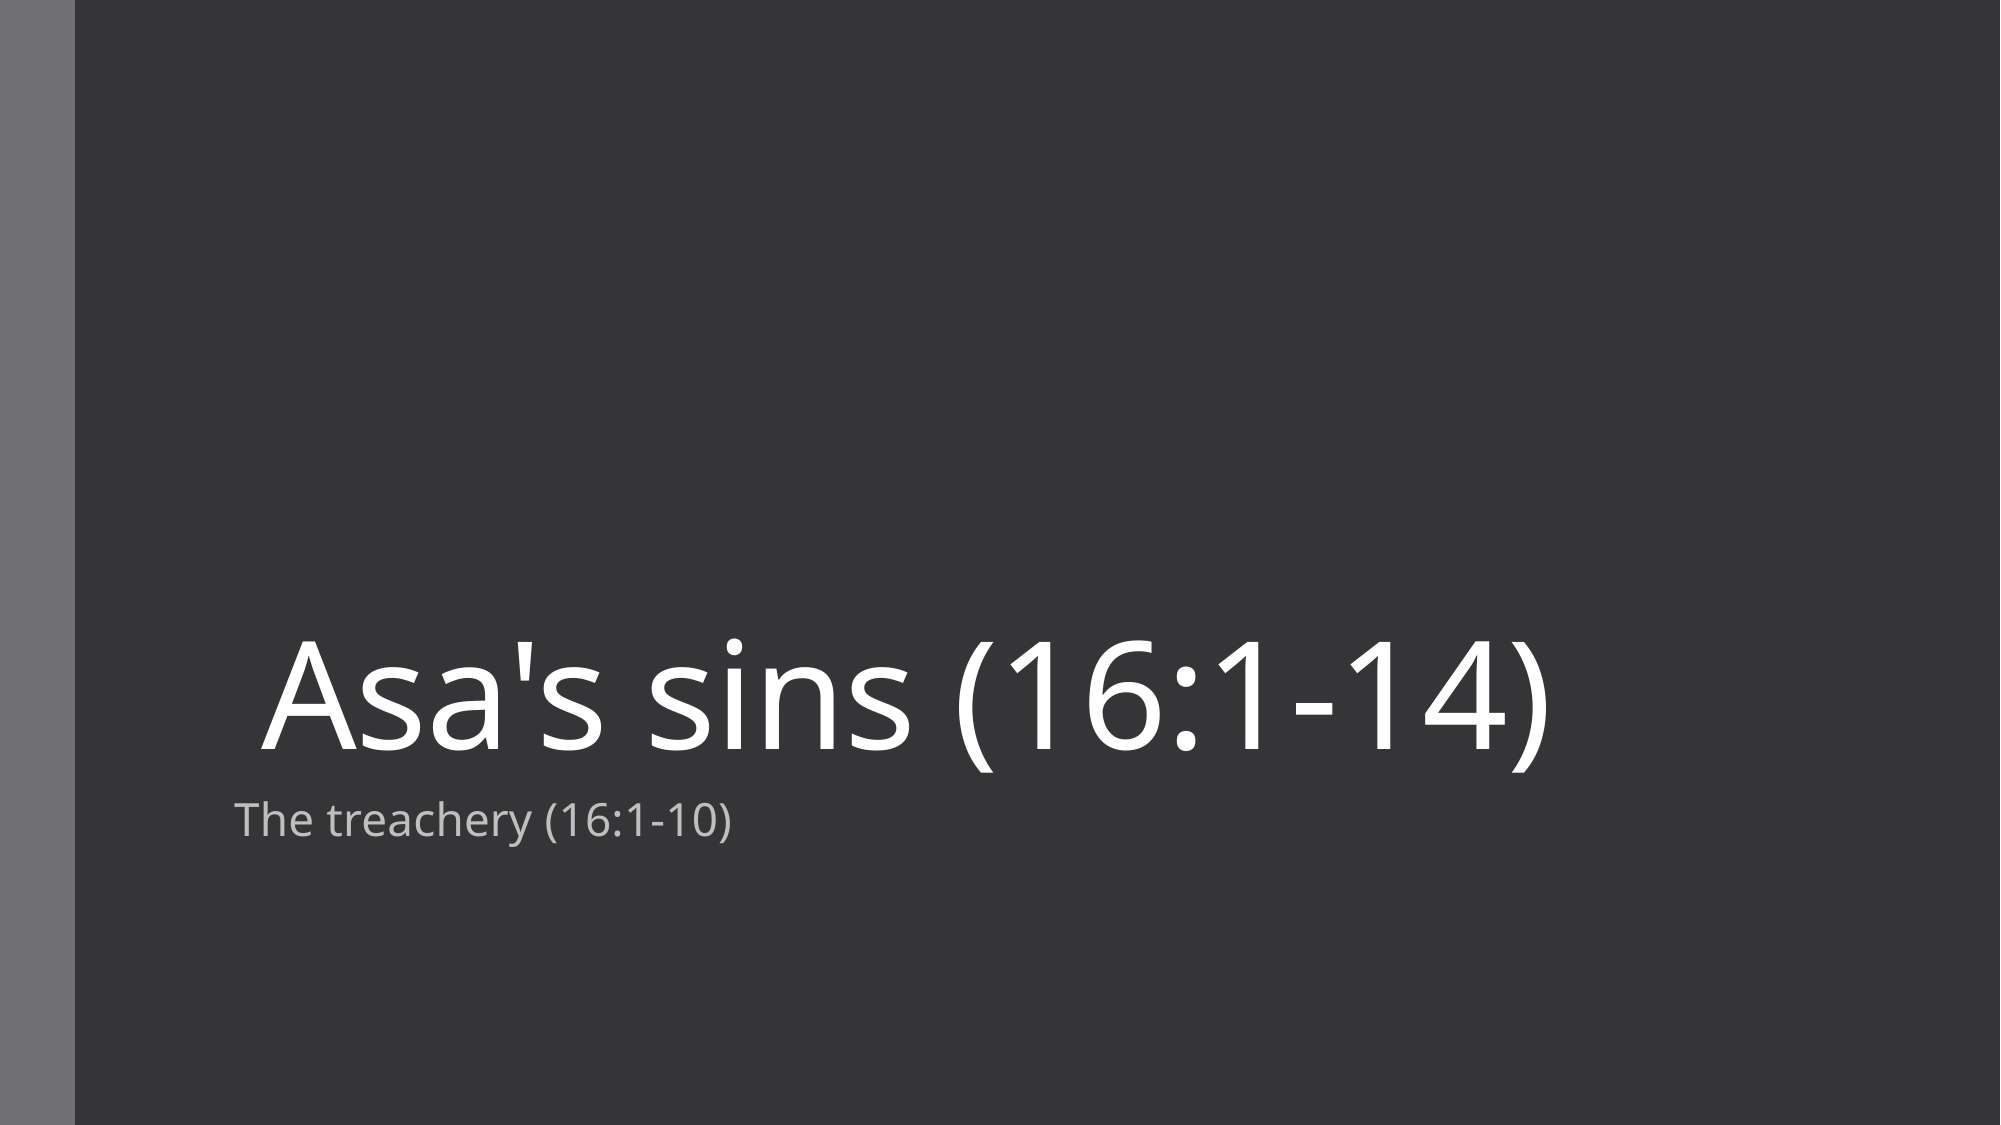

# Asa's sins (16:1-14)
 The treachery (16:1-10)